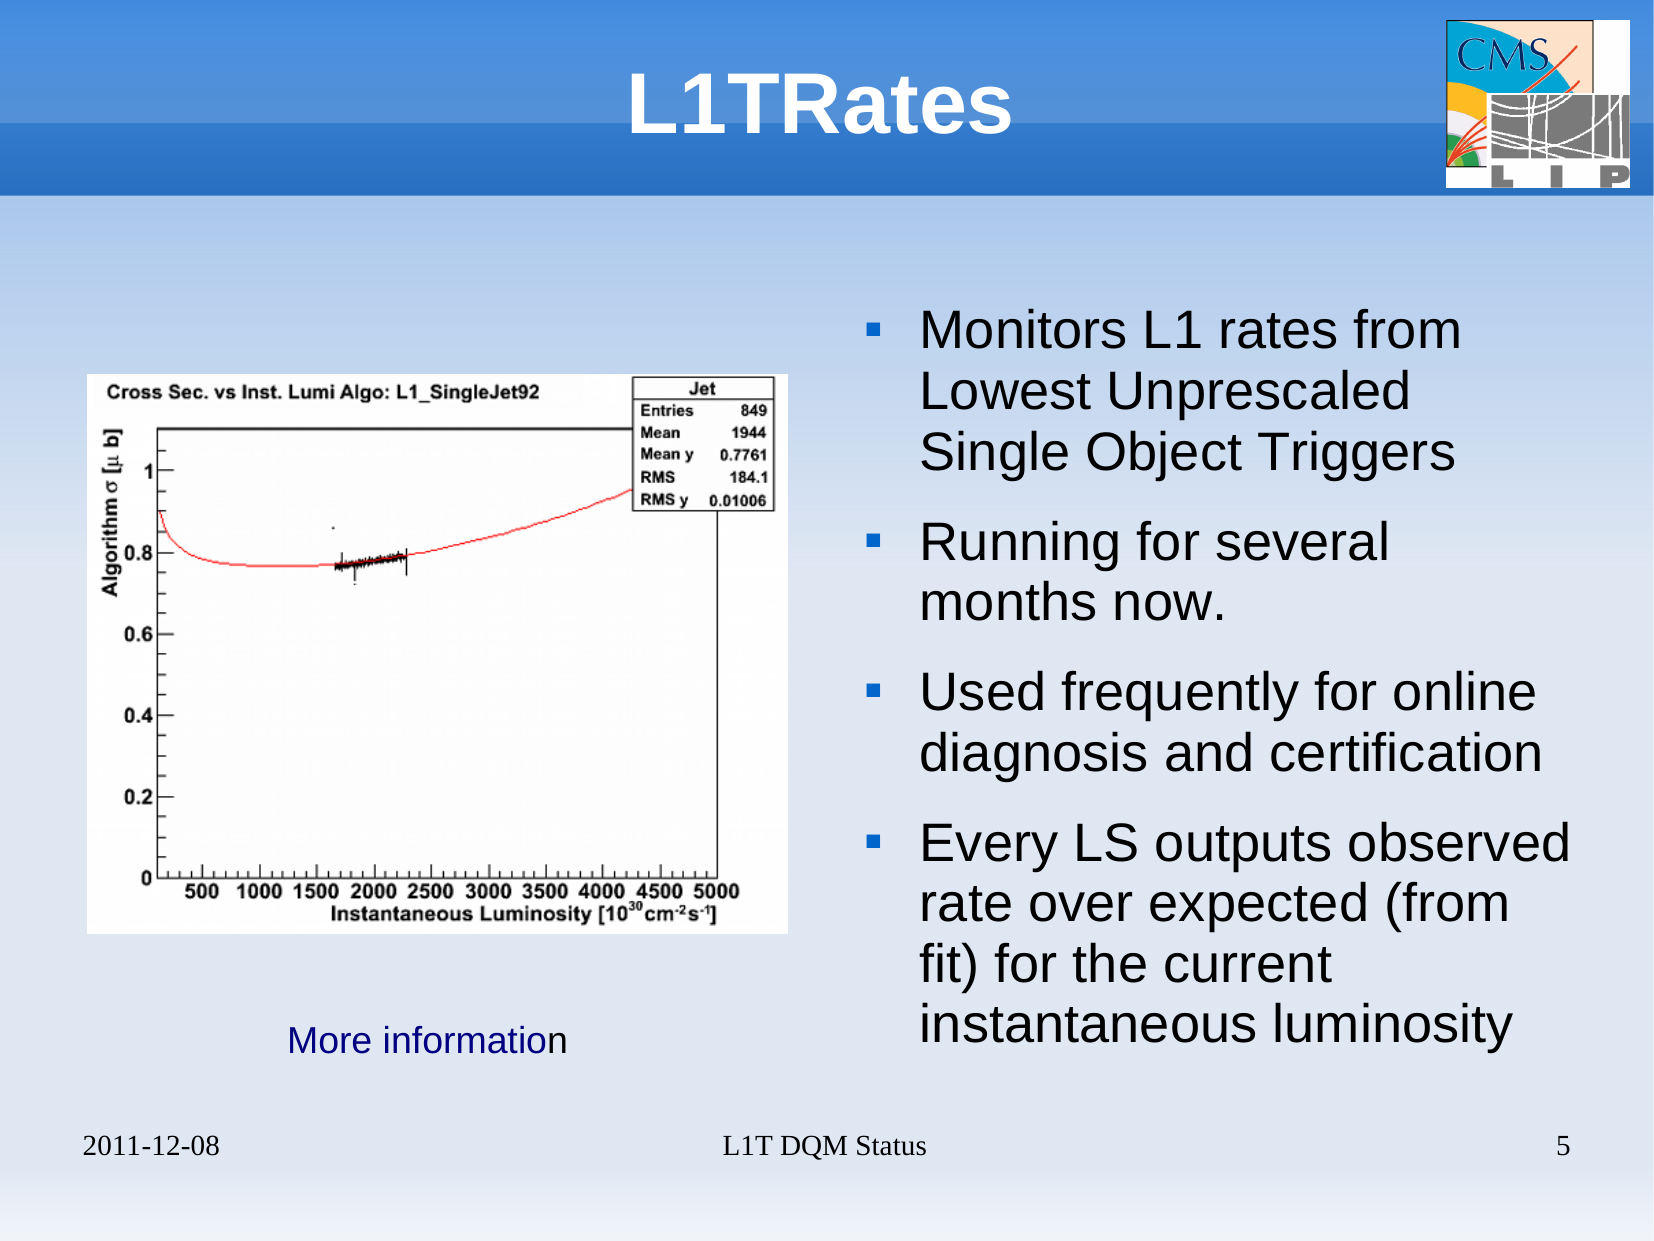

# L1TRates
Monitors L1 rates from Lowest Unprescaled Single Object Triggers
Running for several months now.
Used frequently for online diagnosis and certification
Every LS outputs observed rate over expected (from fit) for the current instantaneous luminosity
More information
2011-12-08
L1T DQM Status
5